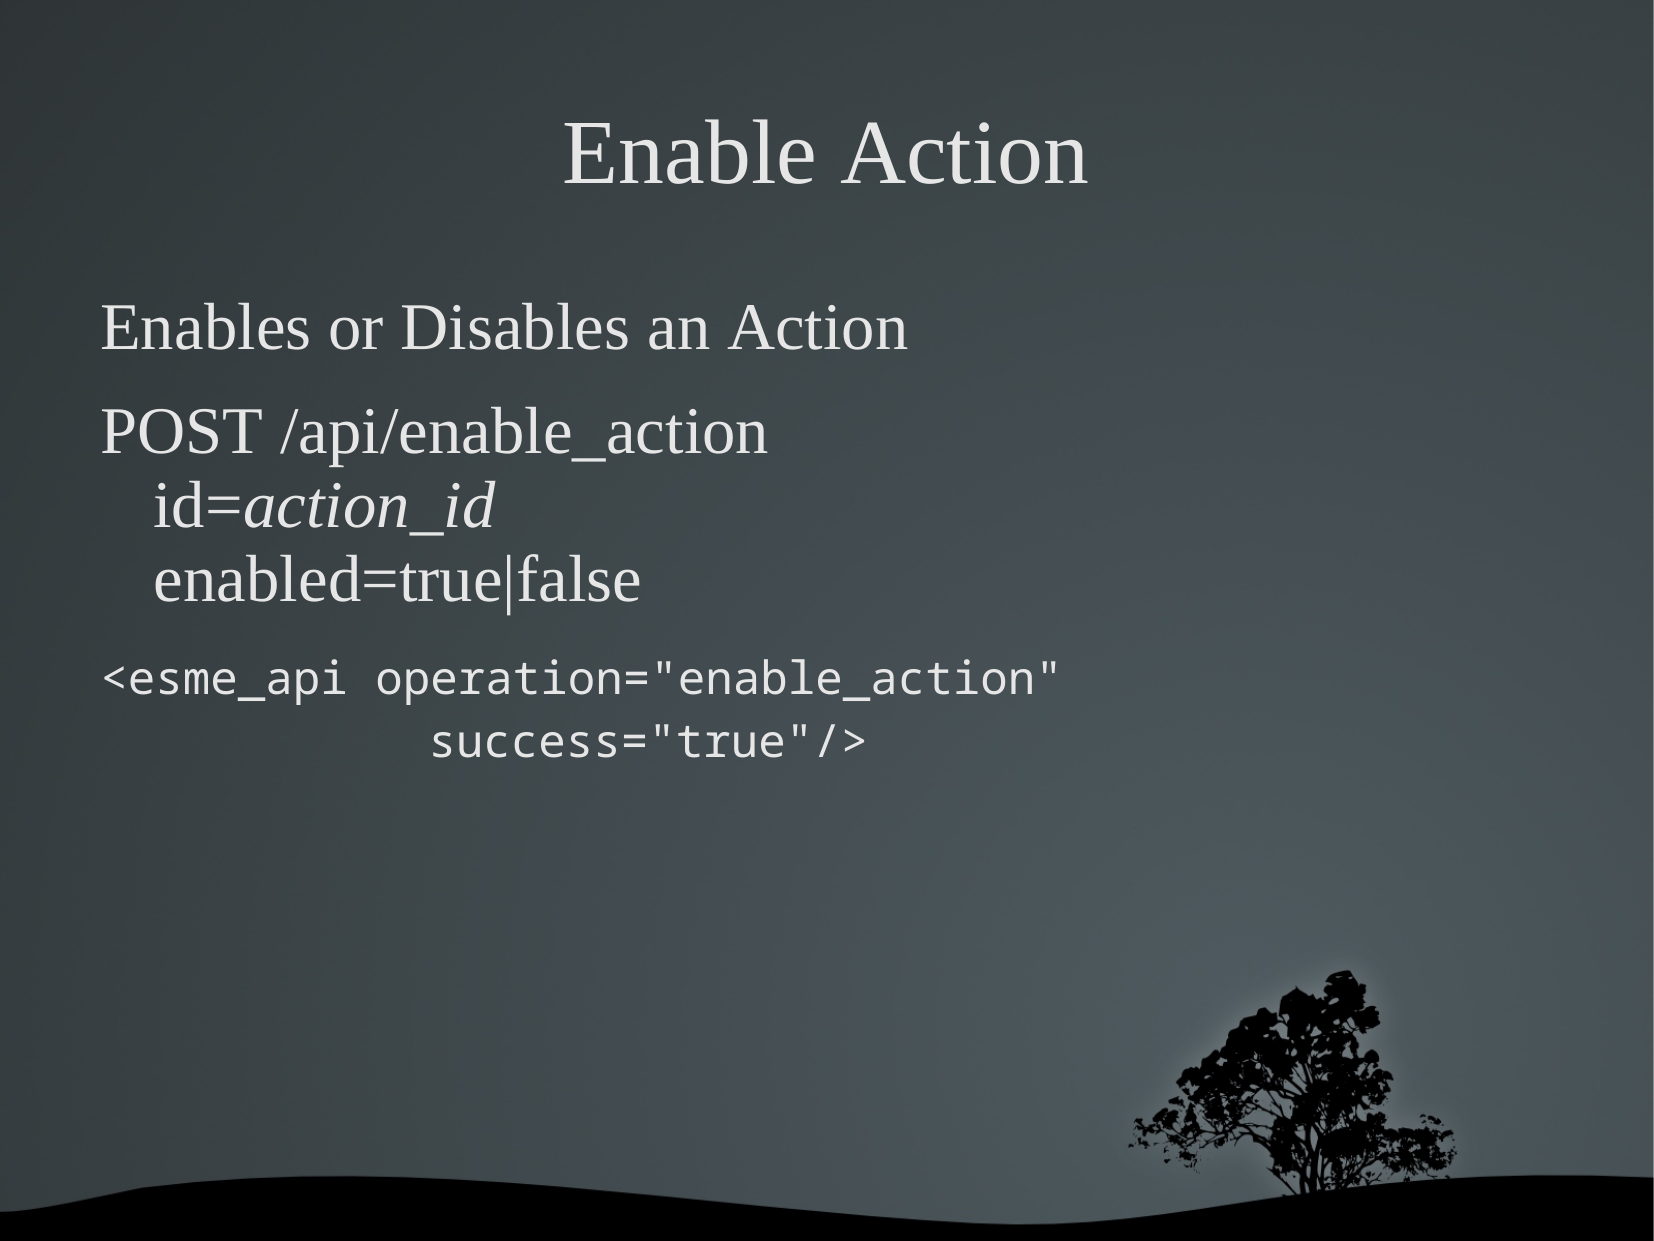

# Enable Action
Enables or Disables an Action
POST /api/enable_action
id=action_id
enabled=true|false
<esme_api operation="enable_action"
 success="true"/>